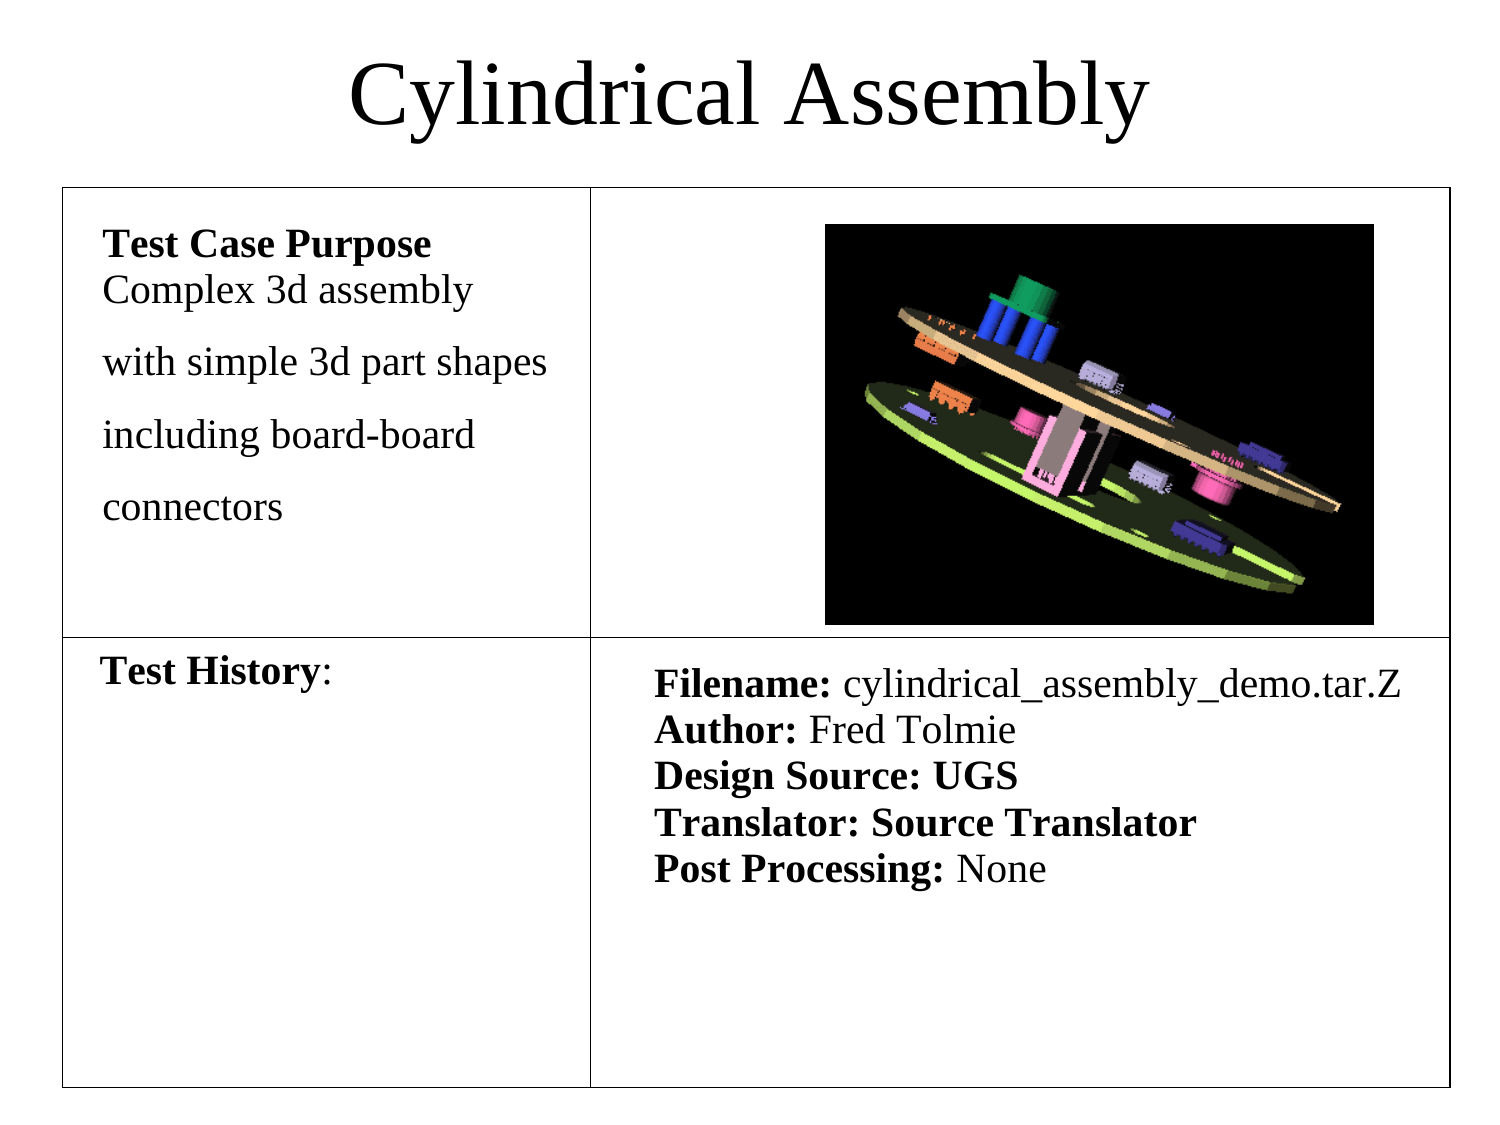

# Cylindrical Assembly
Test Case Purpose
Complex 3d assembly
with simple 3d part shapes
including board-board
connectors
Test History:
Filename: cylindrical_assembly_demo.tar.Z
Author: Fred Tolmie
Design Source: UGS
Translator: Source Translator
Post Processing: None